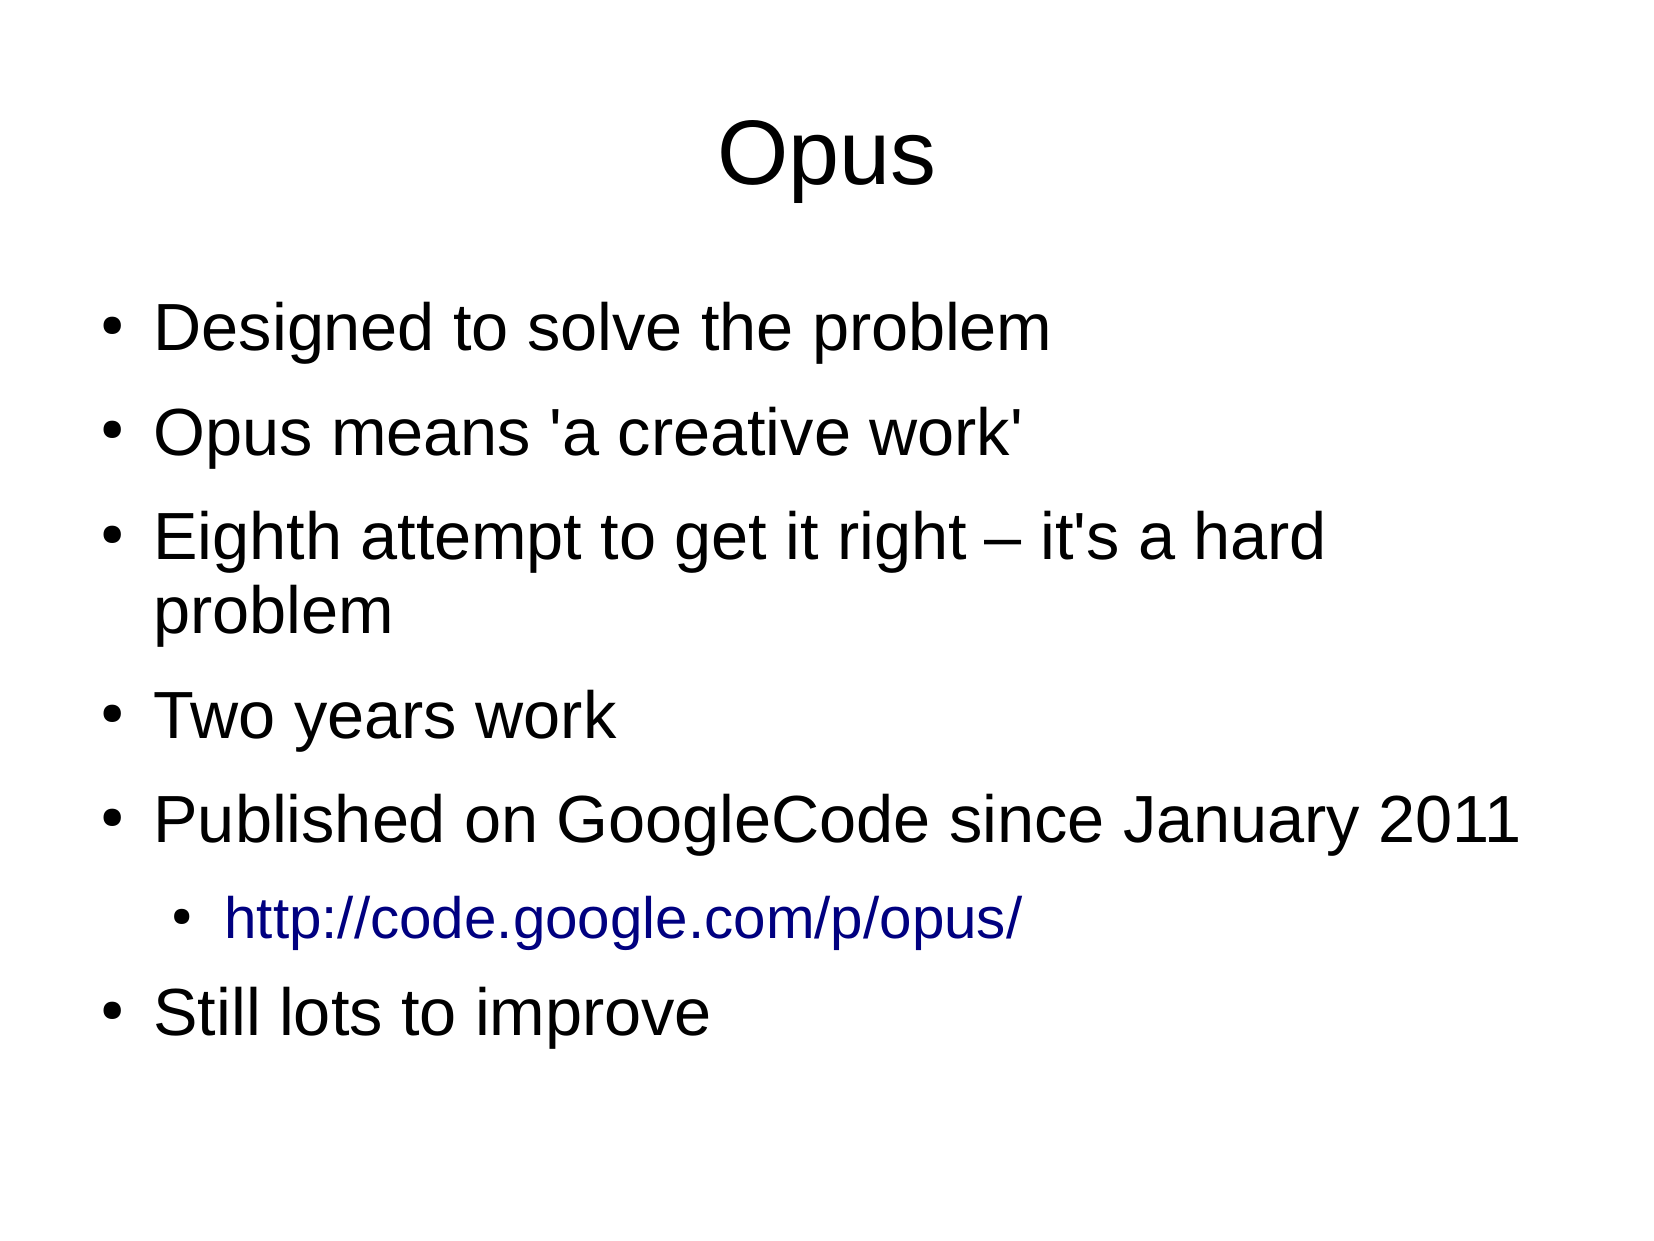

# Opus
Designed to solve the problem
Opus means 'a creative work'
Eighth attempt to get it right – it's a hard problem
Two years work
Published on GoogleCode since January 2011
http://code.google.com/p/opus/
Still lots to improve